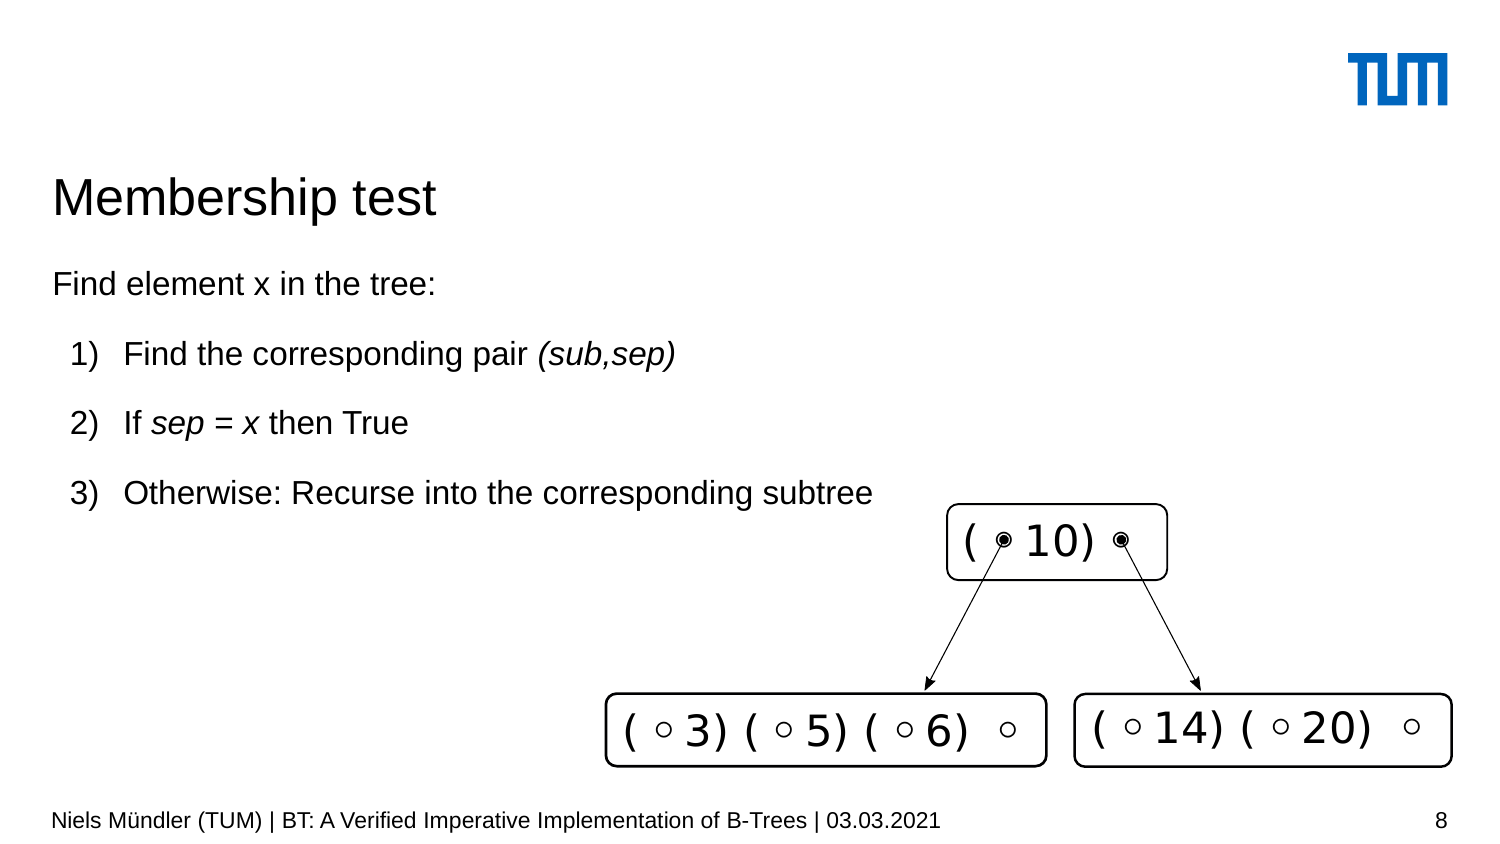

# Membership test
Find element x in the tree:
Find the corresponding pair (sub,sep)
If sep = x then True
Otherwise: Recurse into the corresponding subtree
Niels Mündler (TUM) | BT: A Verified Imperative Implementation of B-Trees
8